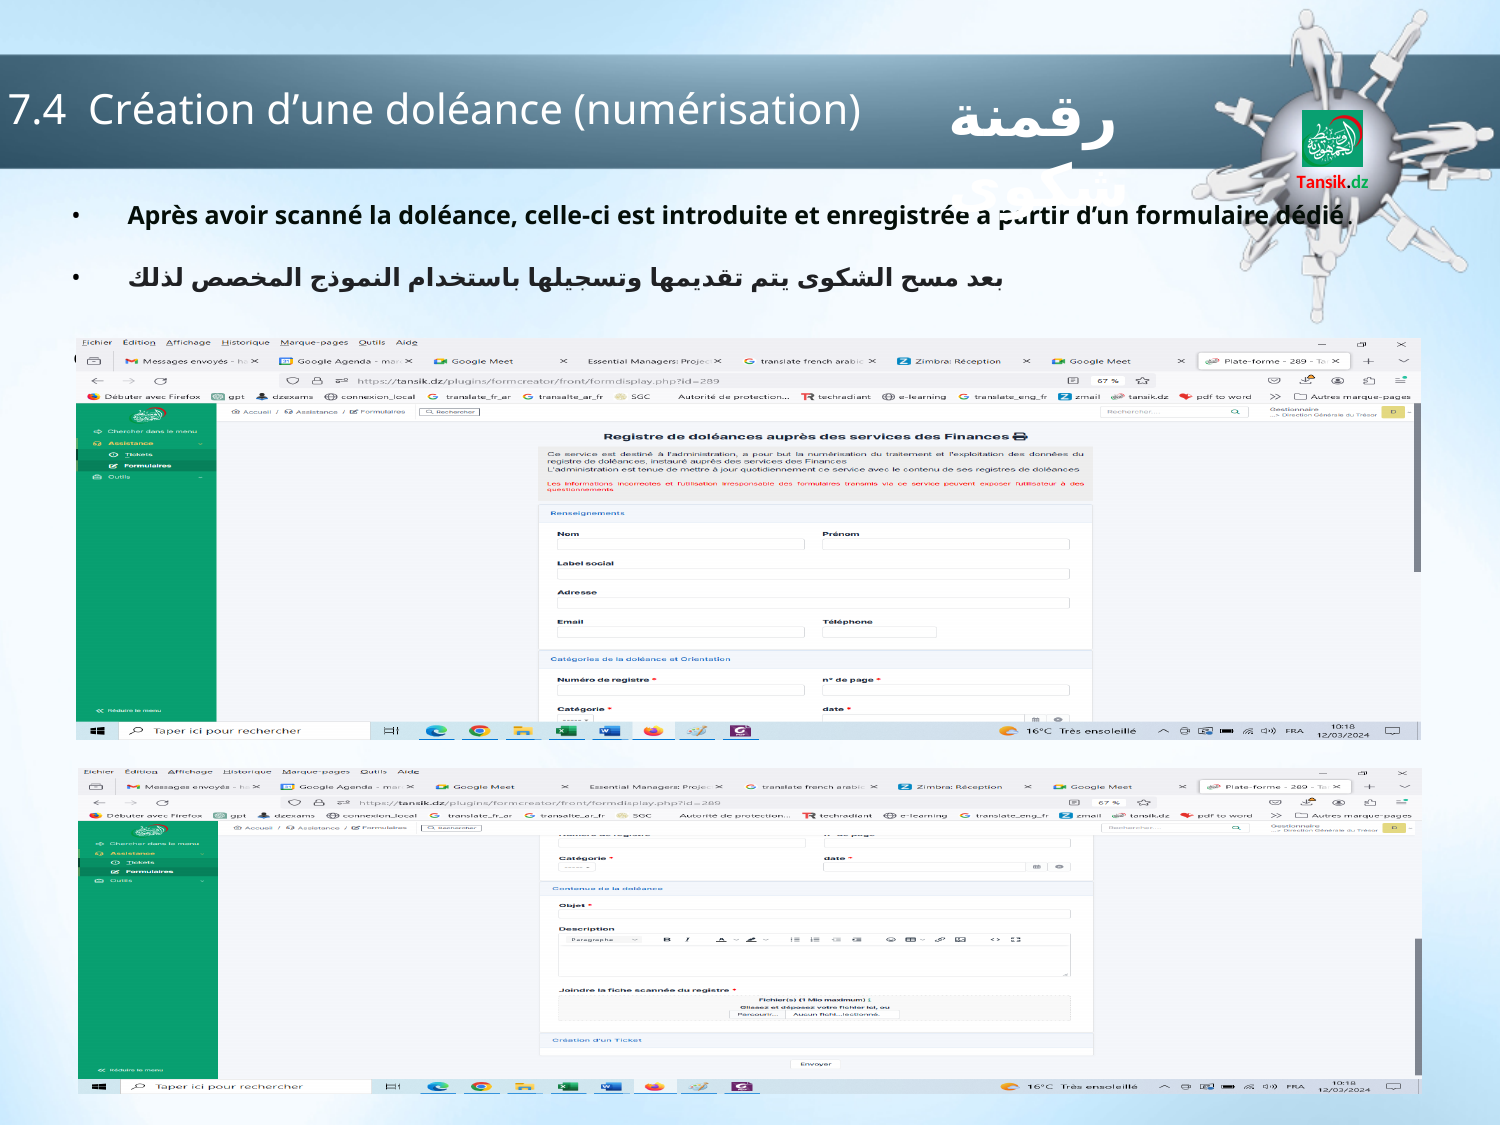

# 7.4 Création d’une doléance (numérisation)
رقمنة شكوى
Tansik.dz
Après avoir scanné la doléance, celle-ci est introduite et enregistrée à partir d’un formulaire dédié.
بعد مسح الشكوى يتم تقديمها وتسجيلها باستخدام النموذج المخصص لذلك